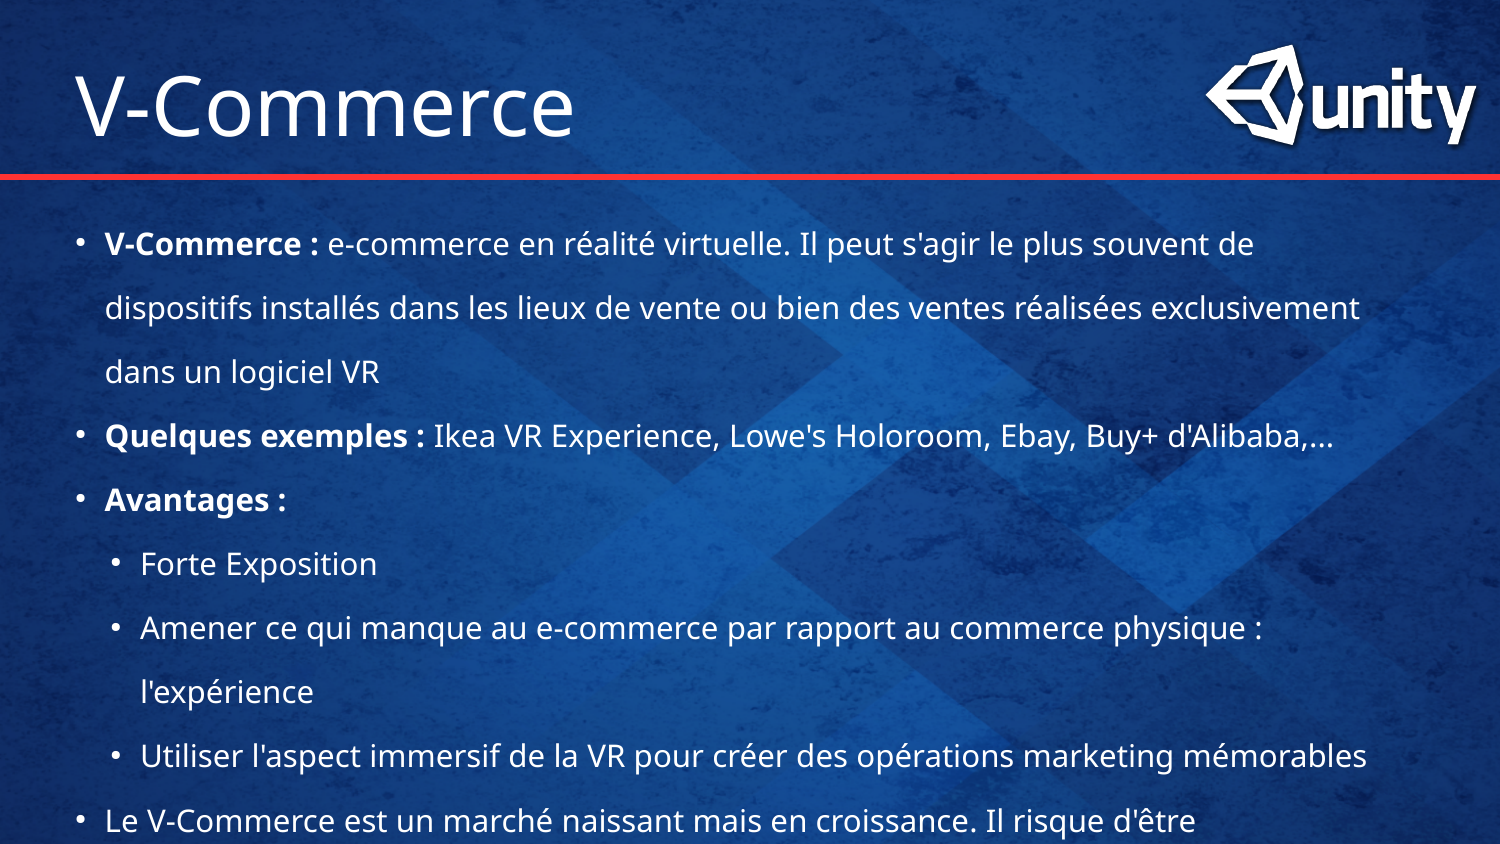

# V-Commerce
V-Commerce : e-commerce en réalité virtuelle. Il peut s'agir le plus souvent de dispositifs installés dans les lieux de vente ou bien des ventes réalisées exclusivement dans un logiciel VR
Quelques exemples : Ikea VR Experience, Lowe's Holoroom, Ebay, Buy+ d'Alibaba,...
Avantages :
Forte Exposition
Amener ce qui manque au e-commerce par rapport au commerce physique : l'expérience
Utiliser l'aspect immersif de la VR pour créer des opérations marketing mémorables
Le V-Commerce est un marché naissant mais en croissance. Il risque d'être incontournable dans les années à venir...